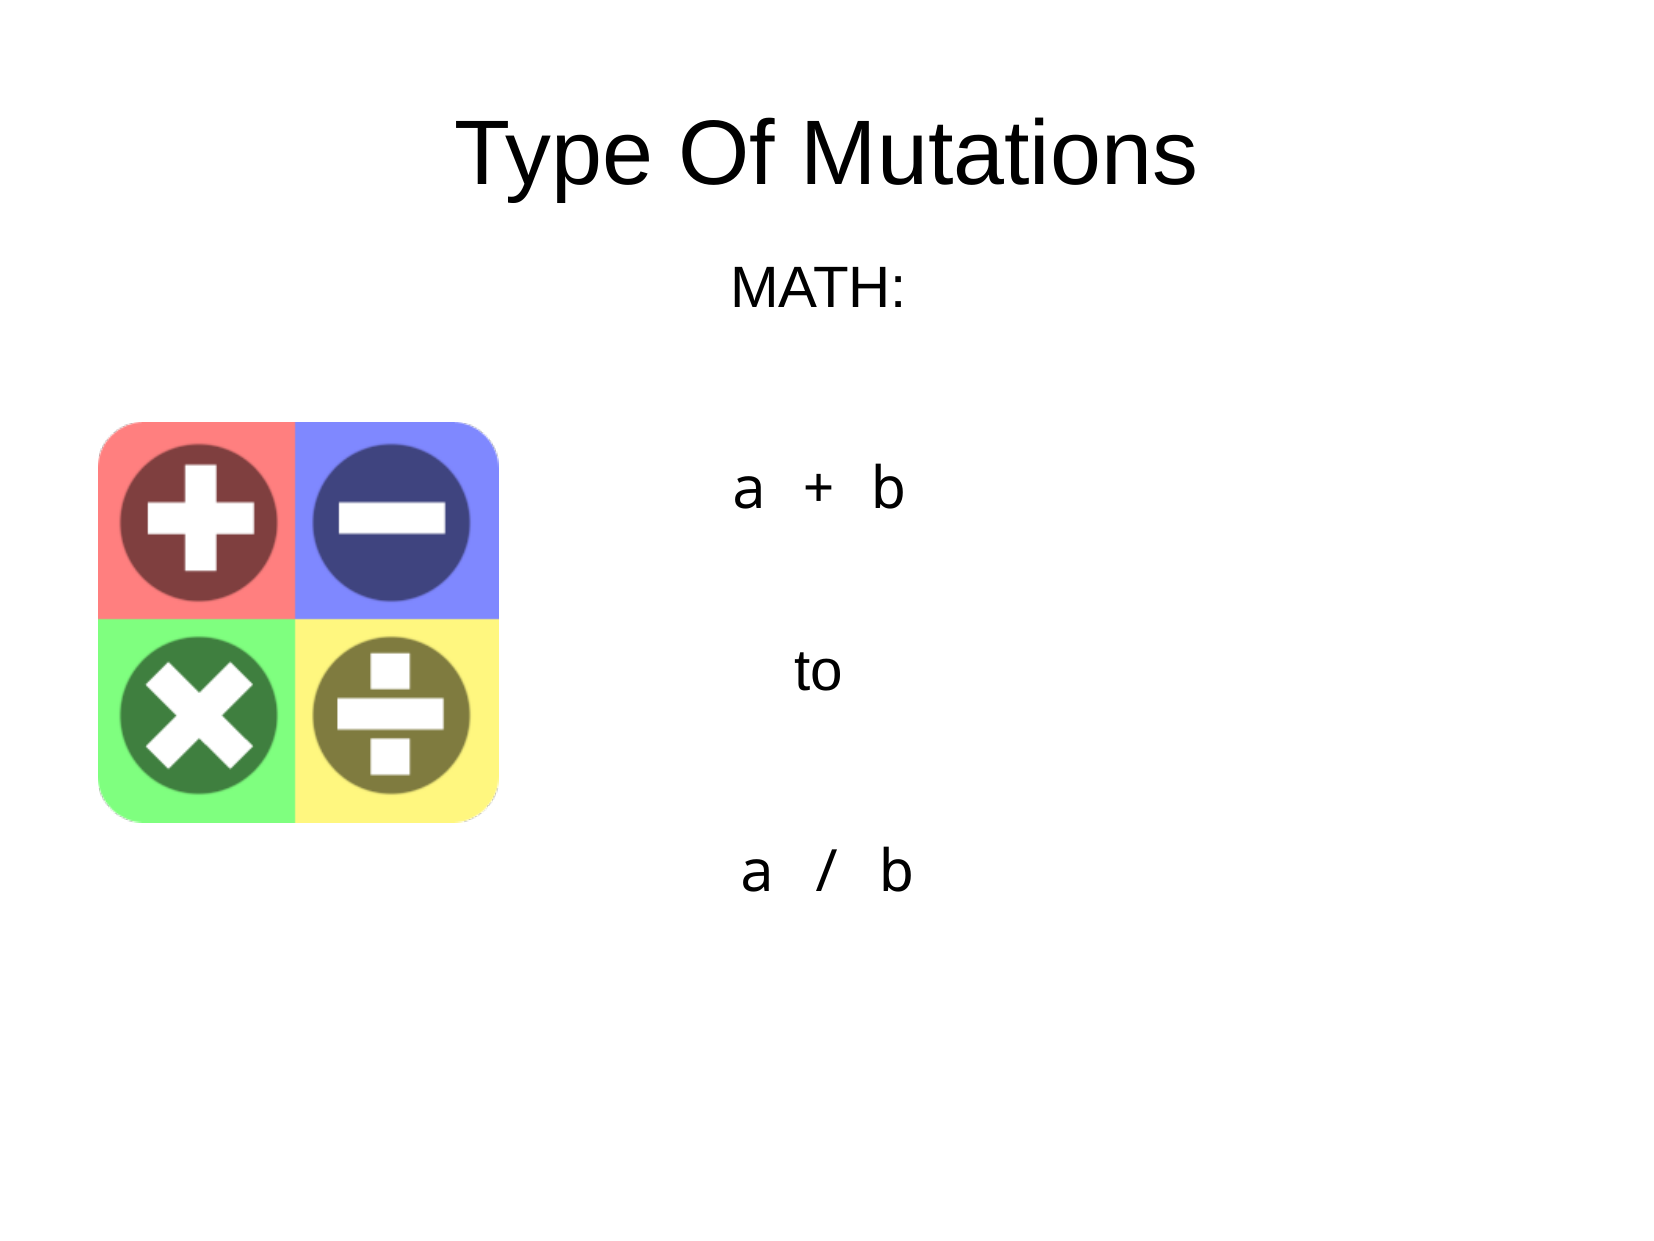

# Type Of Mutations
MATH:
a + b
to
a / b